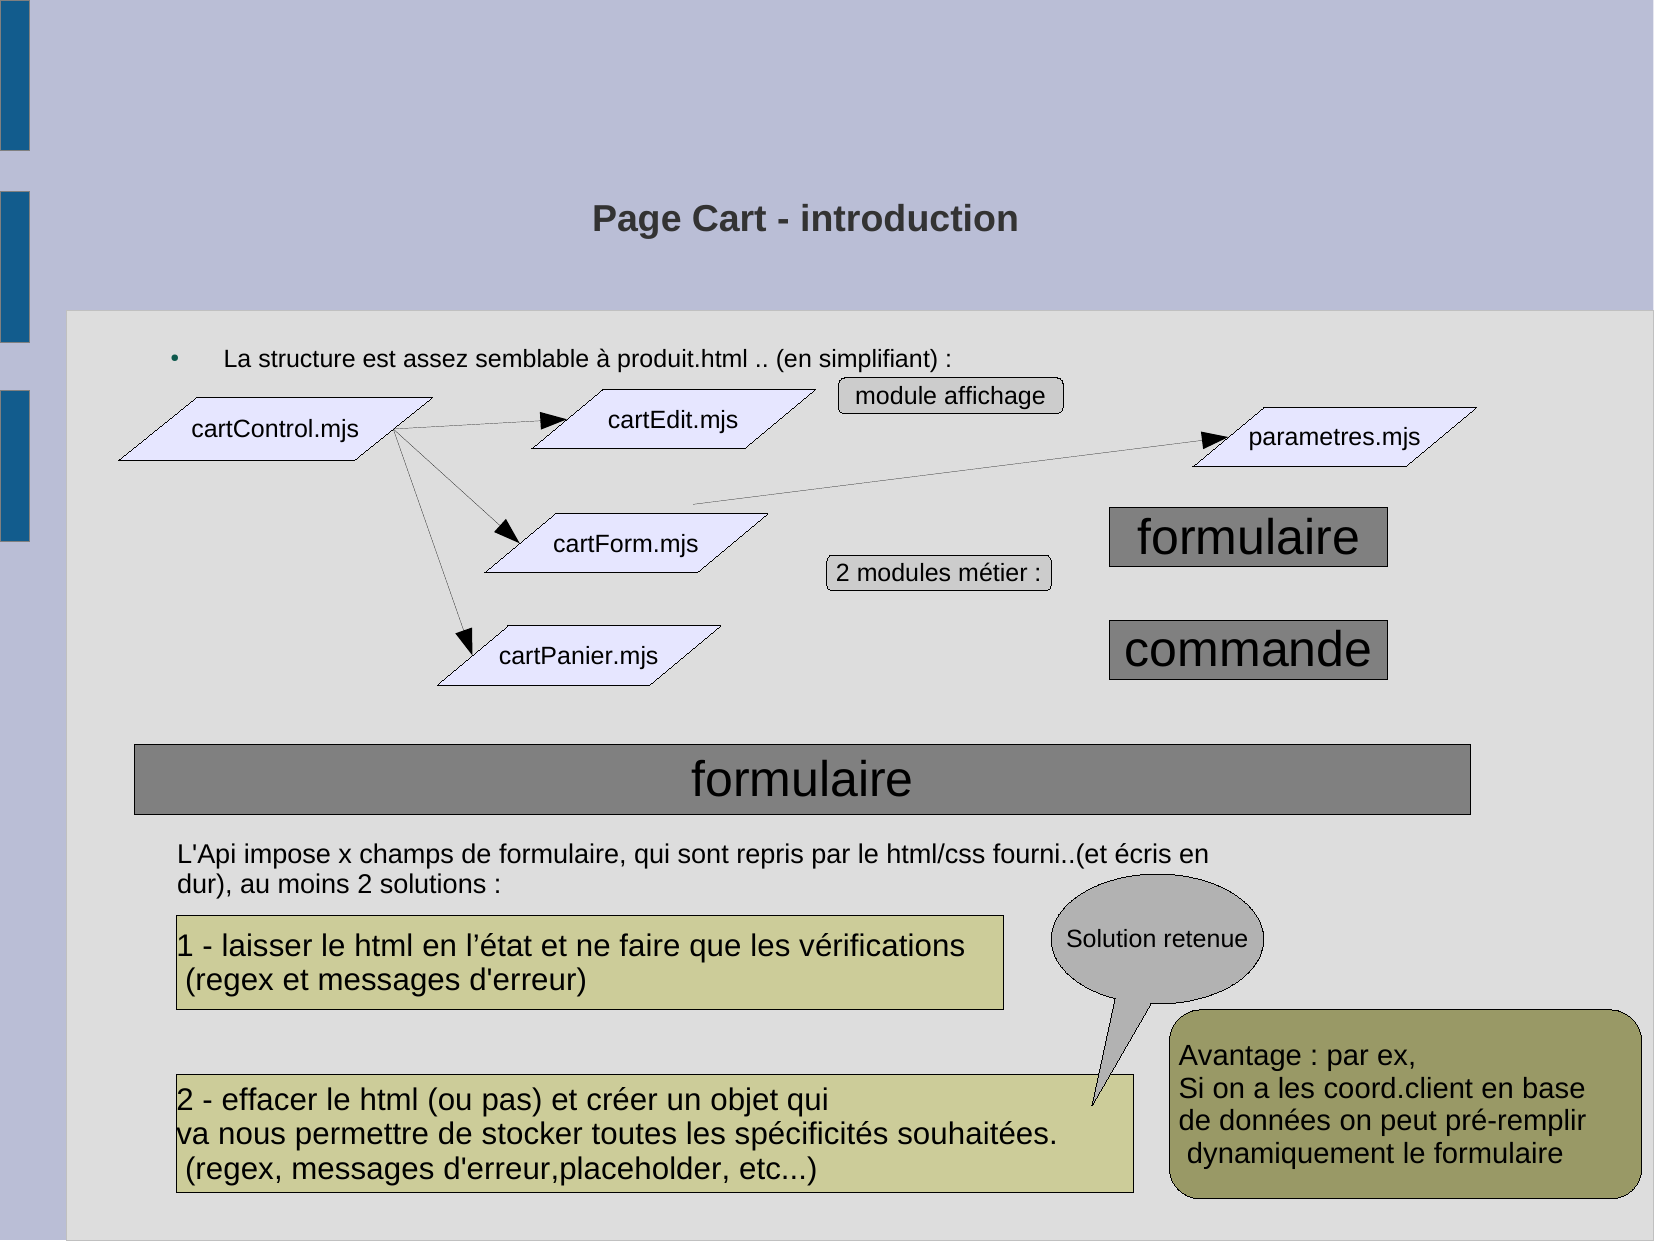

# Page Cart - introduction
La structure est assez semblable à produit.html .. (en simplifiant) :
module affichage
cartEdit.mjs
cartControl.mjs
parametres.mjs
formulaire
cartForm.mjs
2 modules métier :
commande
cartPanier.mjs
formulaire
L'Api impose x champs de formulaire, qui sont repris par le html/css fourni..(et écris en dur), au moins 2 solutions :
Solution retenue
1 - laisser le html en l’état et ne faire que les vérifications
 (regex et messages d'erreur)
Avantage : par ex,
Si on a les coord.client en base
de données on peut pré-remplir
 dynamiquement le formulaire
2 - effacer le html (ou pas) et créer un objet qui
va nous permettre de stocker toutes les spécificités souhaitées.
 (regex, messages d'erreur,placeholder, etc...)